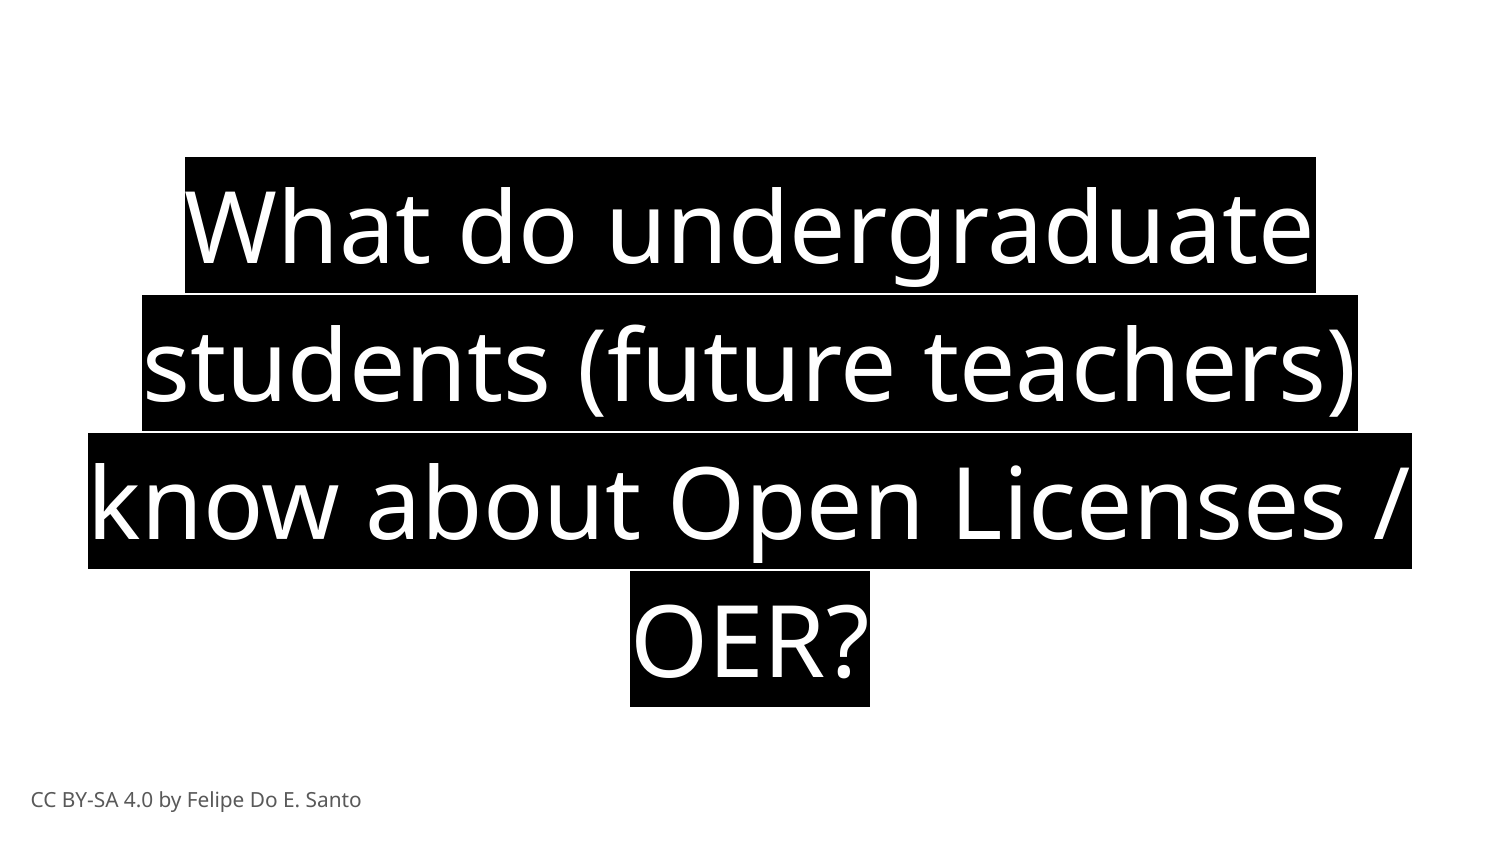

# What do undergraduate students (future teachers) know about Open Licenses / OER?
CC BY-SA 4.0 by Felipe Do E. Santo